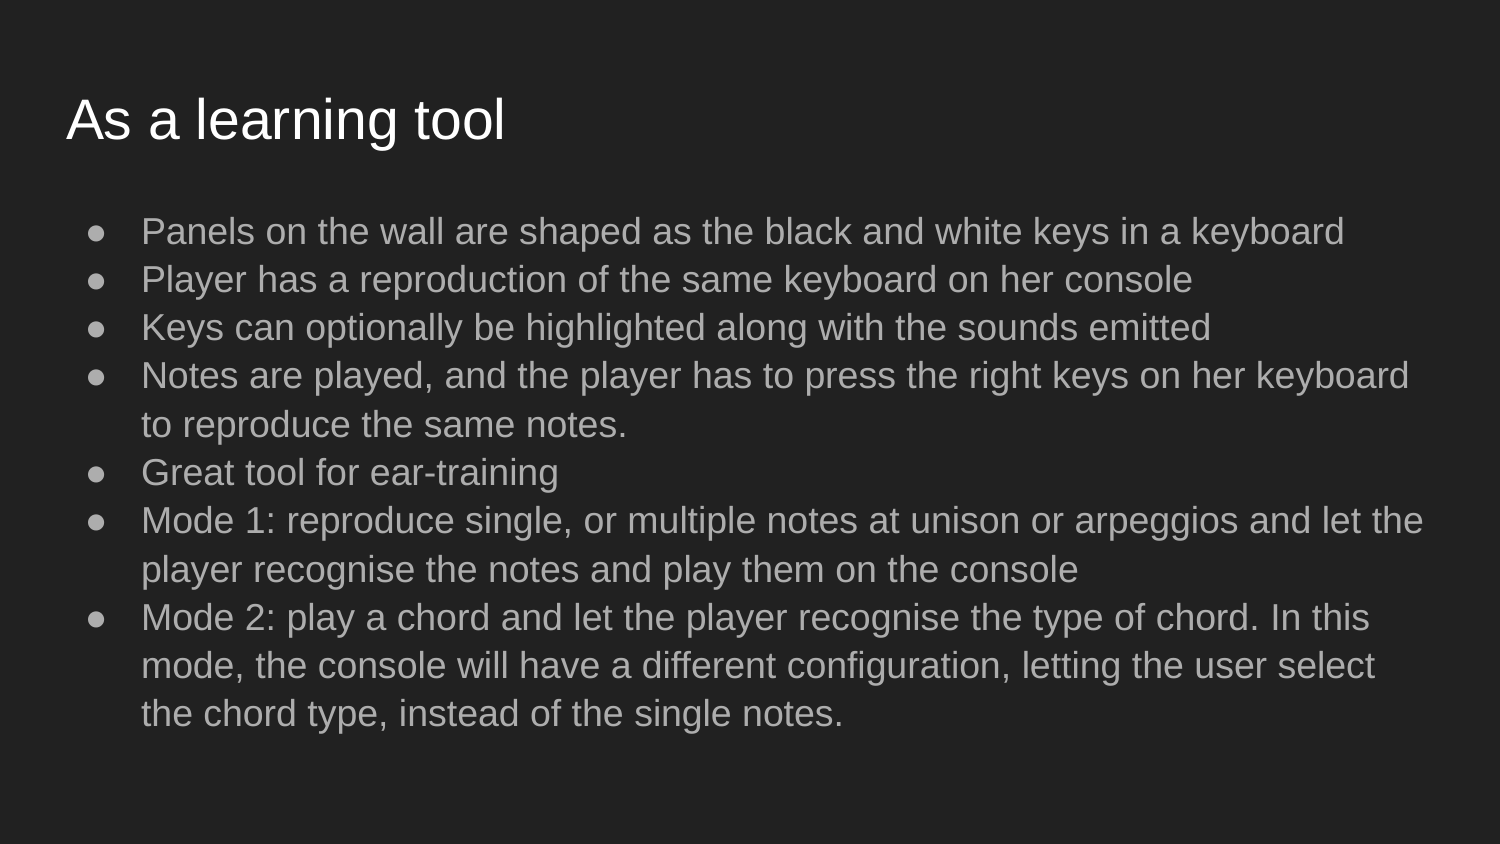

# As a learning tool
Panels on the wall are shaped as the black and white keys in a keyboard
Player has a reproduction of the same keyboard on her console
Keys can optionally be highlighted along with the sounds emitted
Notes are played, and the player has to press the right keys on her keyboard to reproduce the same notes.
Great tool for ear-training
Mode 1: reproduce single, or multiple notes at unison or arpeggios and let the player recognise the notes and play them on the console
Mode 2: play a chord and let the player recognise the type of chord. In this mode, the console will have a different configuration, letting the user select the chord type, instead of the single notes.